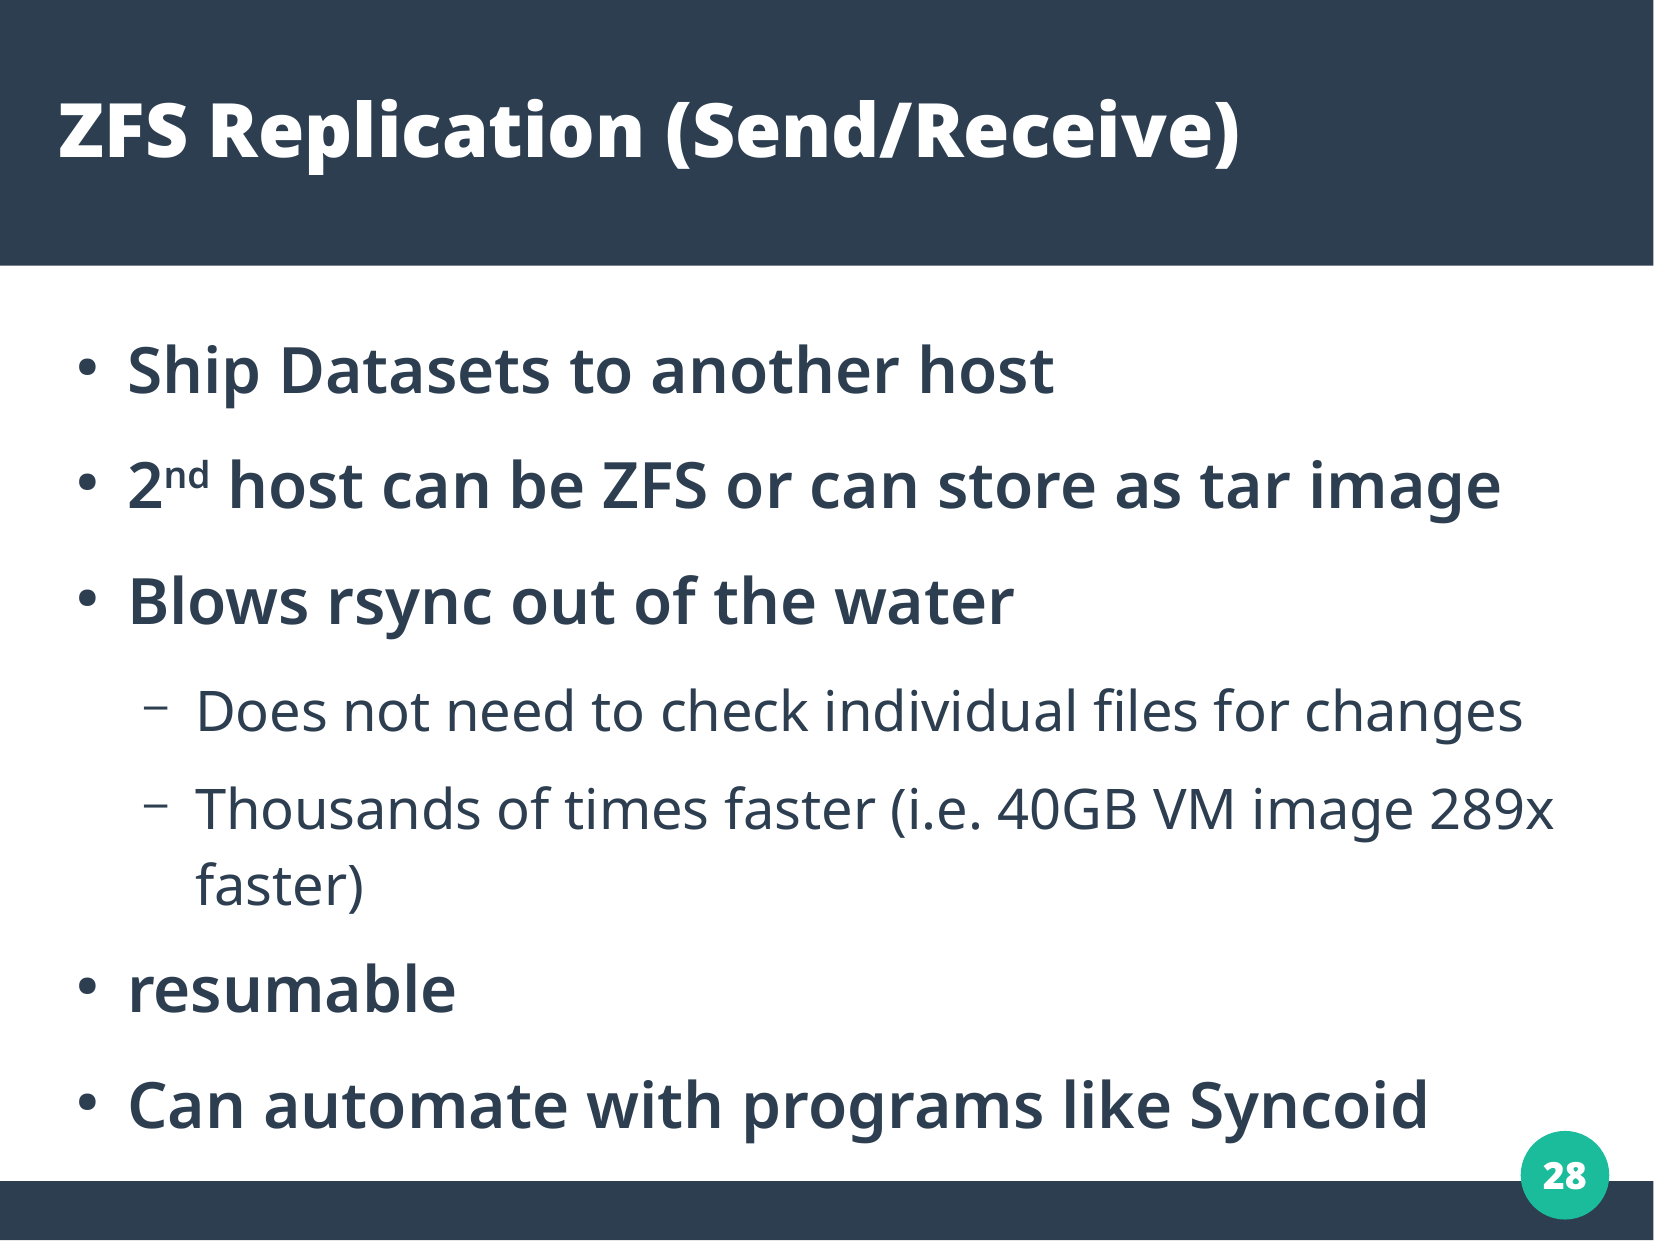

# ZFS Replication (Send/Receive)
Ship Datasets to another host
2nd host can be ZFS or can store as tar image
Blows rsync out of the water
Does not need to check individual files for changes
Thousands of times faster (i.e. 40GB VM image 289x faster)
resumable
Can automate with programs like Syncoid
28